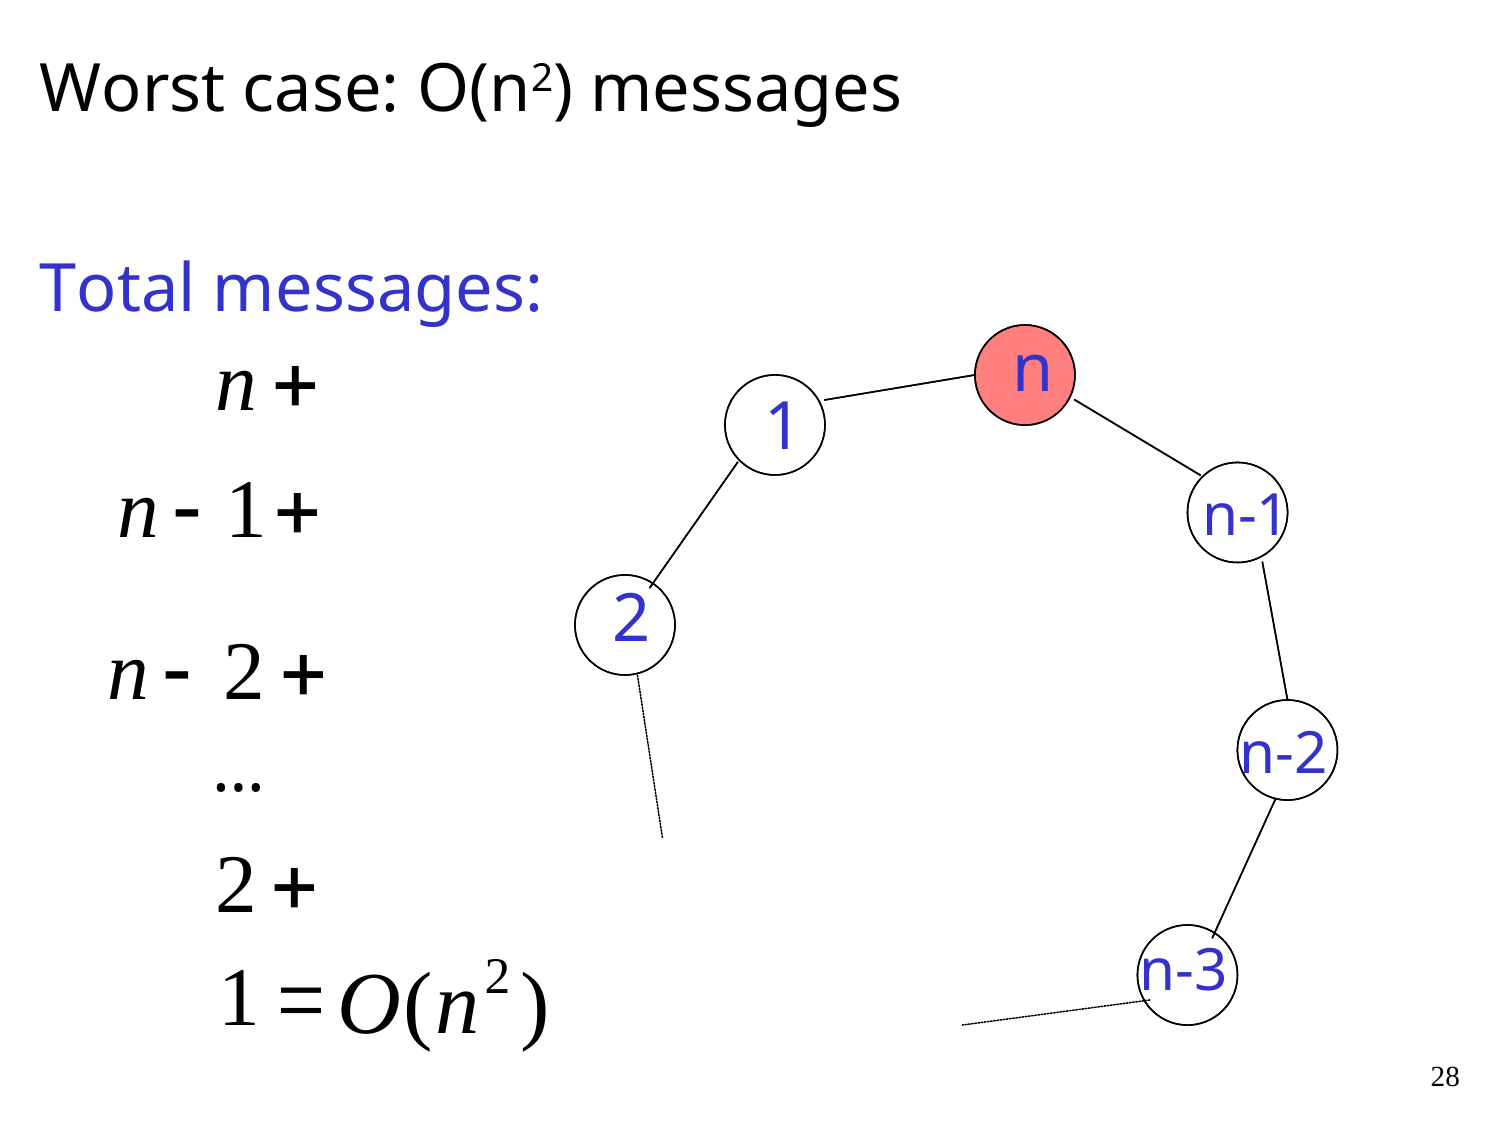

Worst case: O(n2) messages
Total messages:
n
1
n-1
2
n-2
…
n-3